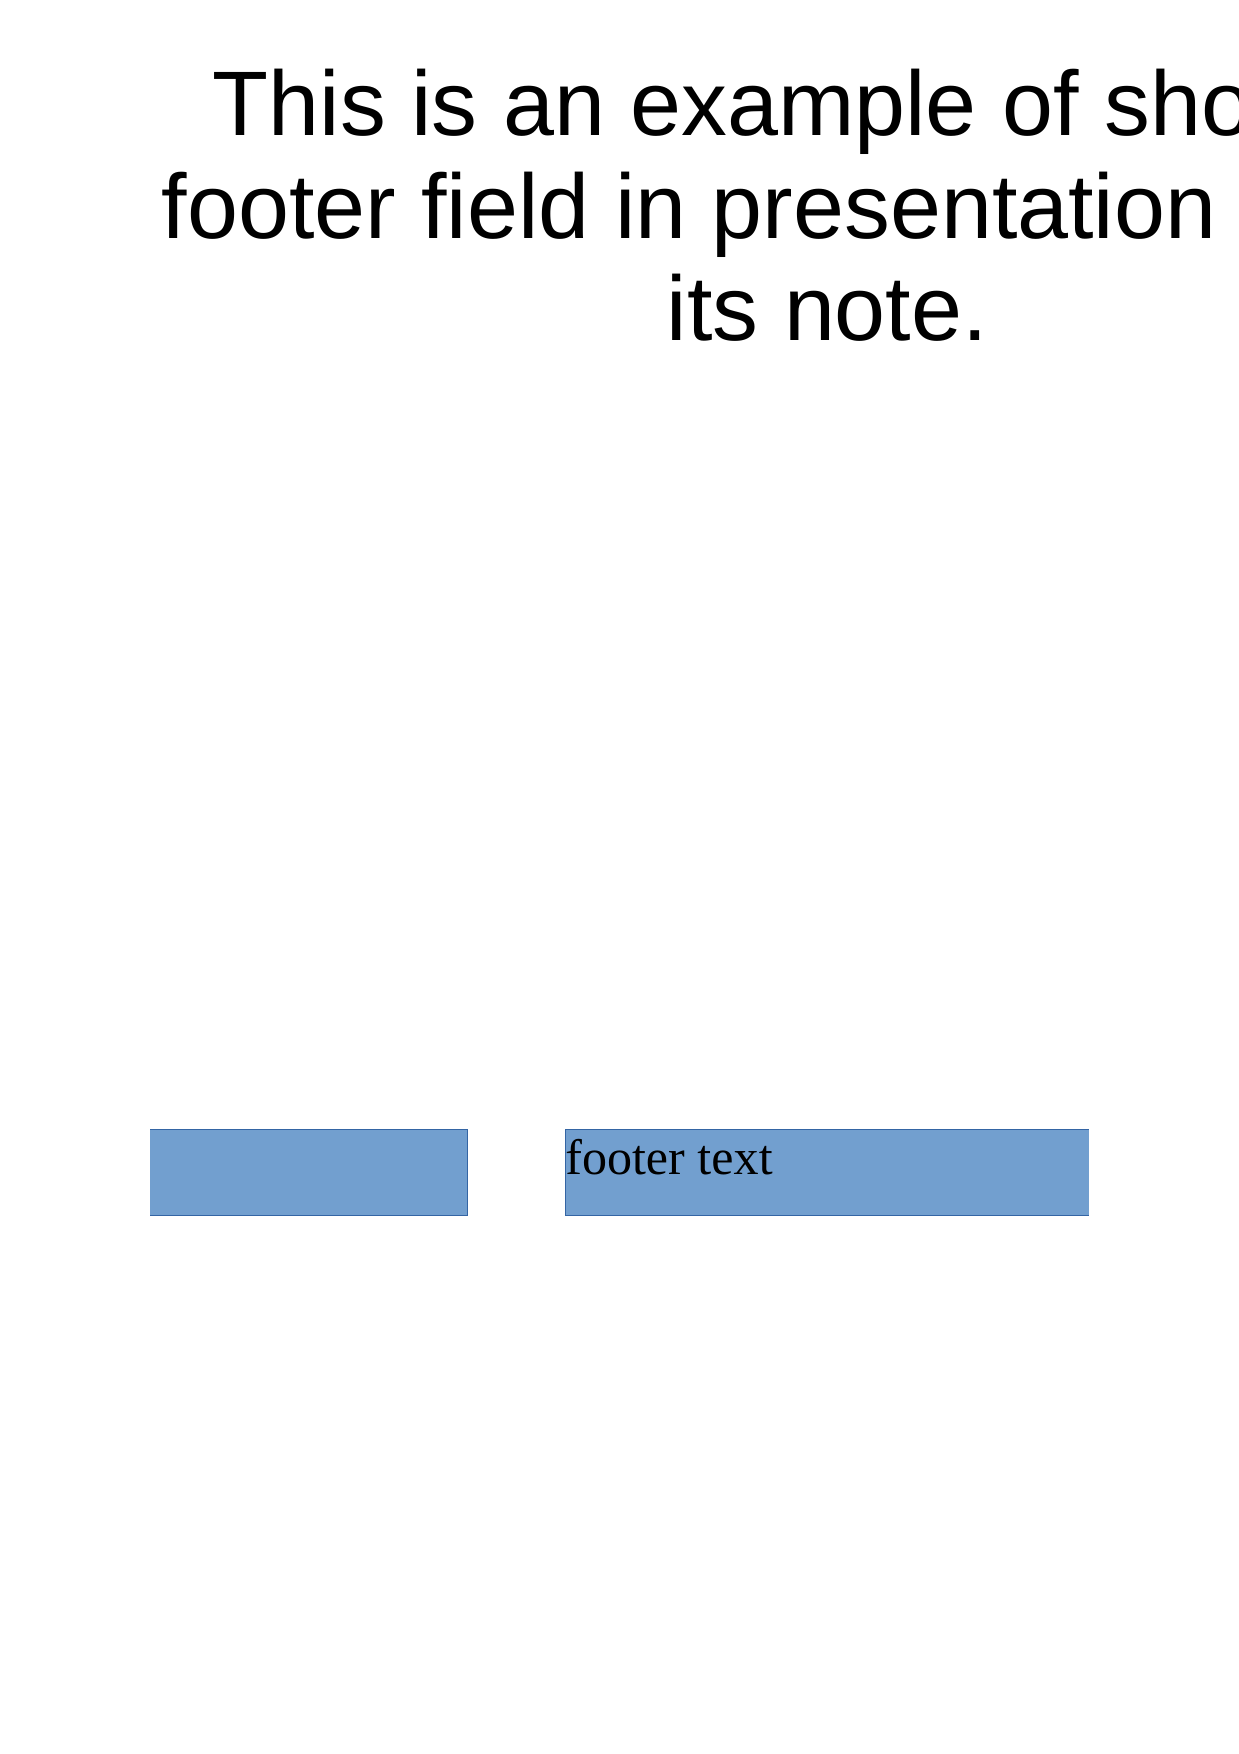

# This is an example of showing footer field in presentation and in its note.
footer text